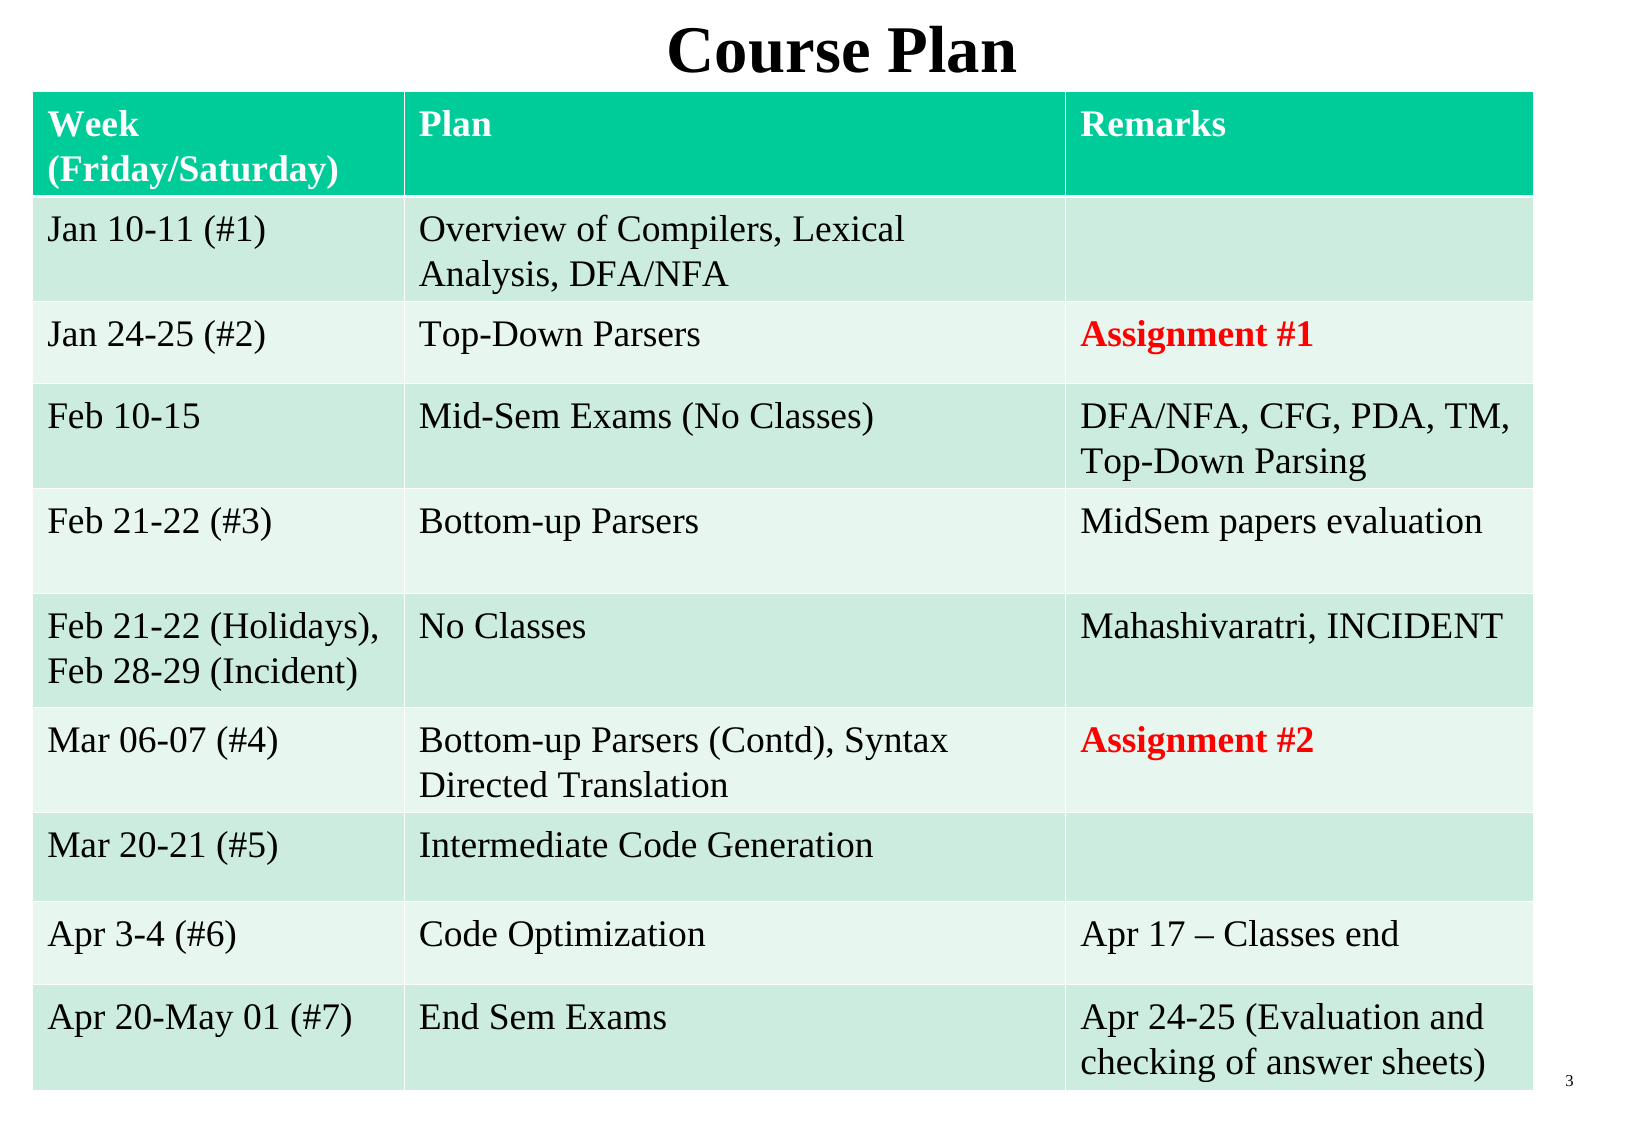

# Course Plan
| Week (Friday/Saturday) | Plan | Remarks |
| --- | --- | --- |
| Jan 10-11 (#1) | Overview of Compilers, Lexical Analysis, DFA/NFA | |
| Jan 24-25 (#2) | Top-Down Parsers | Assignment #1 |
| Feb 10-15 | Mid-Sem Exams (No Classes) | DFA/NFA, CFG, PDA, TM, Top-Down Parsing |
| Feb 21-22 (#3) | Bottom-up Parsers | MidSem papers evaluation |
| Feb 21-22 (Holidays), Feb 28-29 (Incident) | No Classes | Mahashivaratri, INCIDENT |
| Mar 06-07 (#4) | Bottom-up Parsers (Contd), Syntax Directed Translation | Assignment #2 |
| Mar 20-21 (#5) | Intermediate Code Generation | |
| Apr 3-4 (#6) | Code Optimization | Apr 17 – Classes end |
| Apr 20-May 01 (#7) | End Sem Exams | Apr 24-25 (Evaluation and checking of answer sheets) |
2